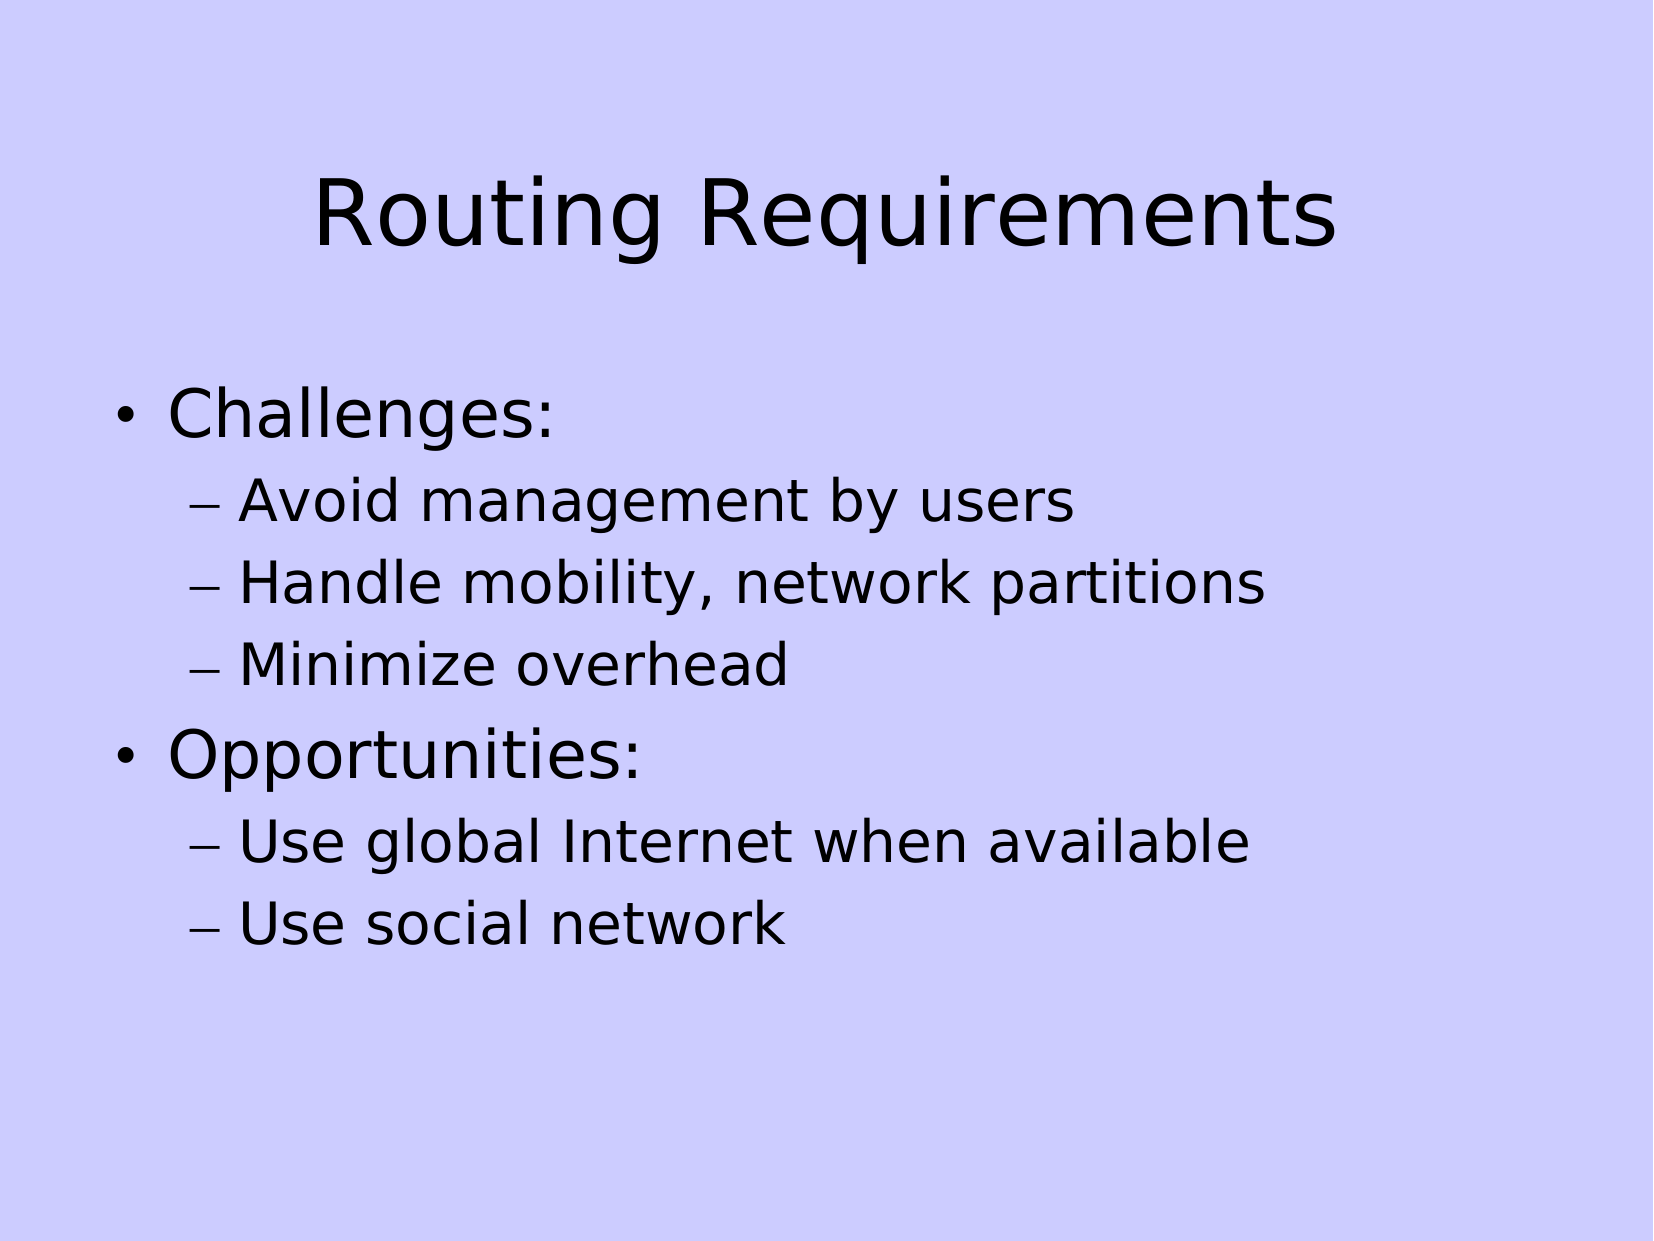

# Routing Requirements
Challenges:
Avoid management by users
Handle mobility, network partitions
Minimize overhead
Opportunities:
Use global Internet when available
Use social network